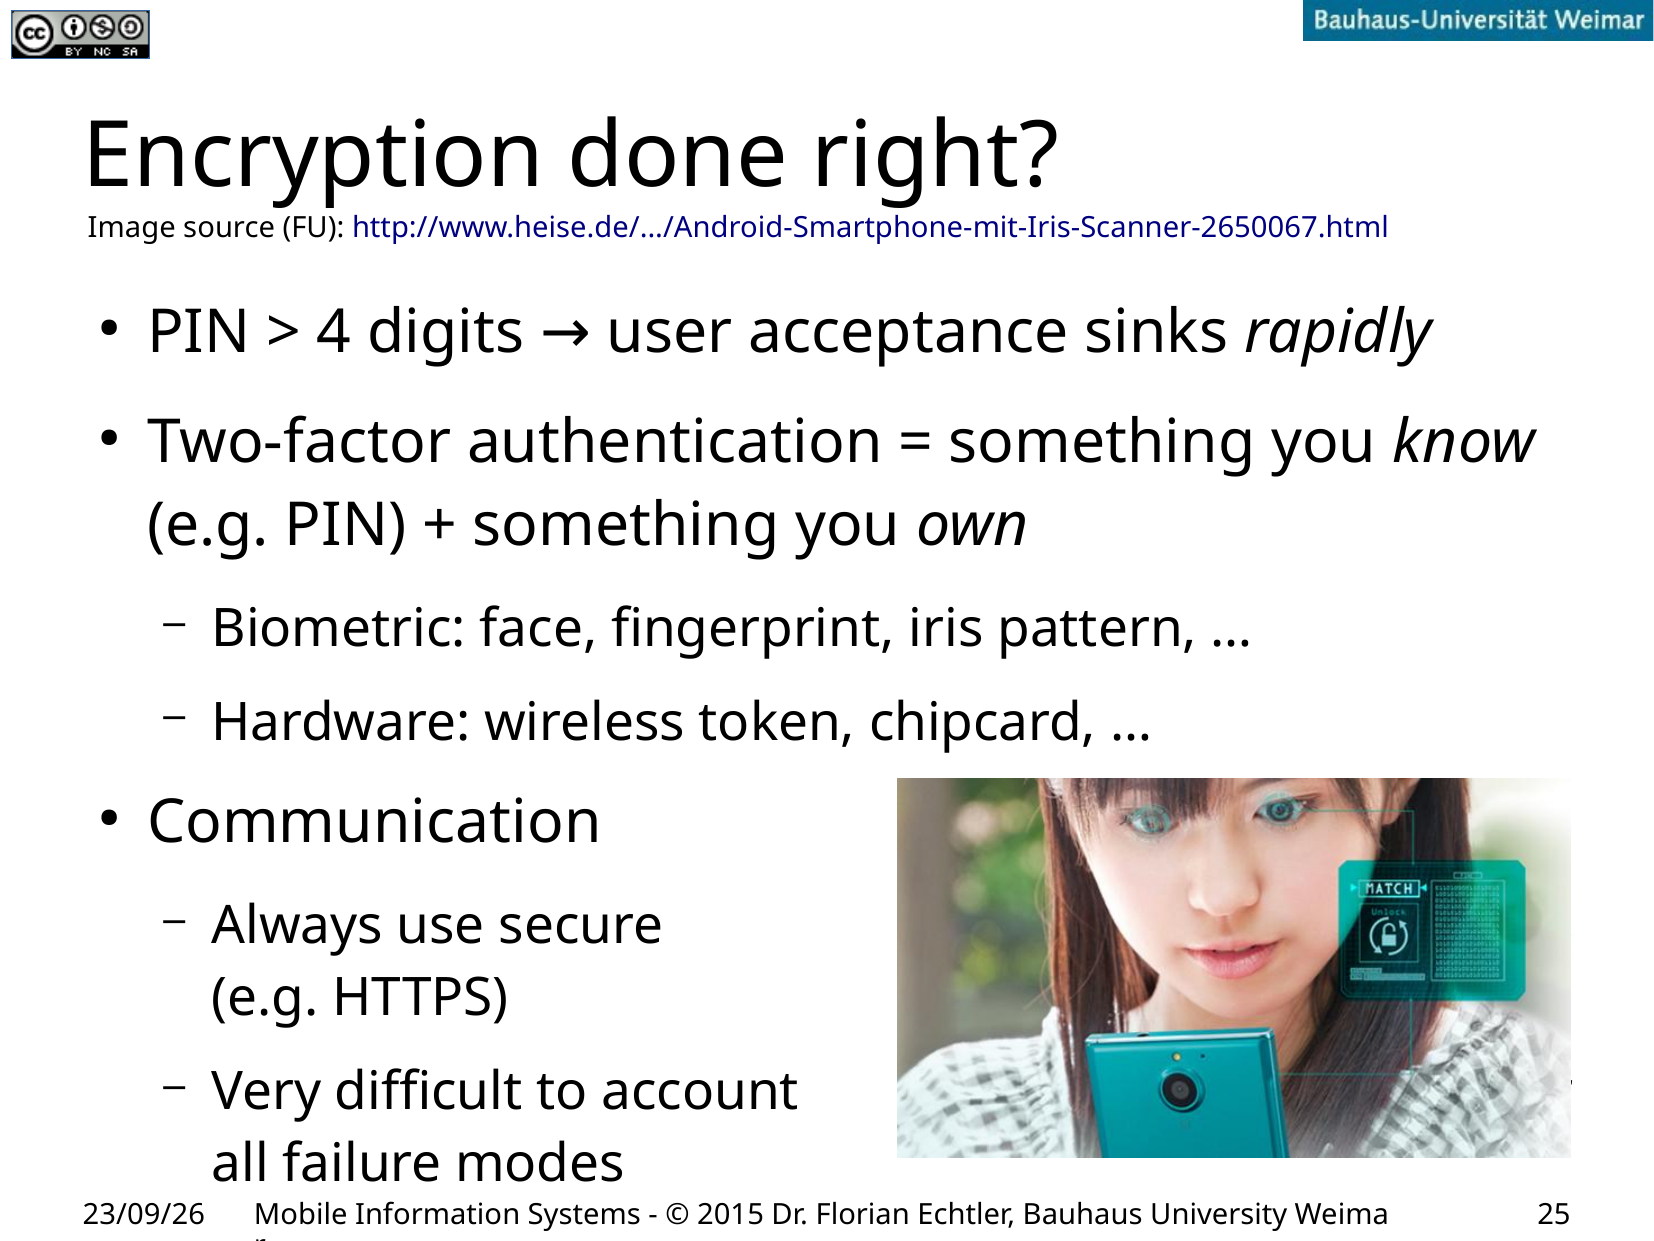

# Encryption done right?
Image source (FU): http://www.heise.de/.../Android-Smartphone-mit-Iris-Scanner-2650067.html
PIN > 4 digits → user acceptance sinks rapidly
Two-factor authentication = something you know (e.g. PIN) + something you own
Biometric: face, fingerprint, iris pattern, …
Hardware: wireless token, chipcard, …
Communication
Always use secure channels (e.g. HTTPS)
Very difficult to account for all failure modes
Mobile Information Systems - © 2015 Dr. Florian Echtler, Bauhaus University Weimar
25